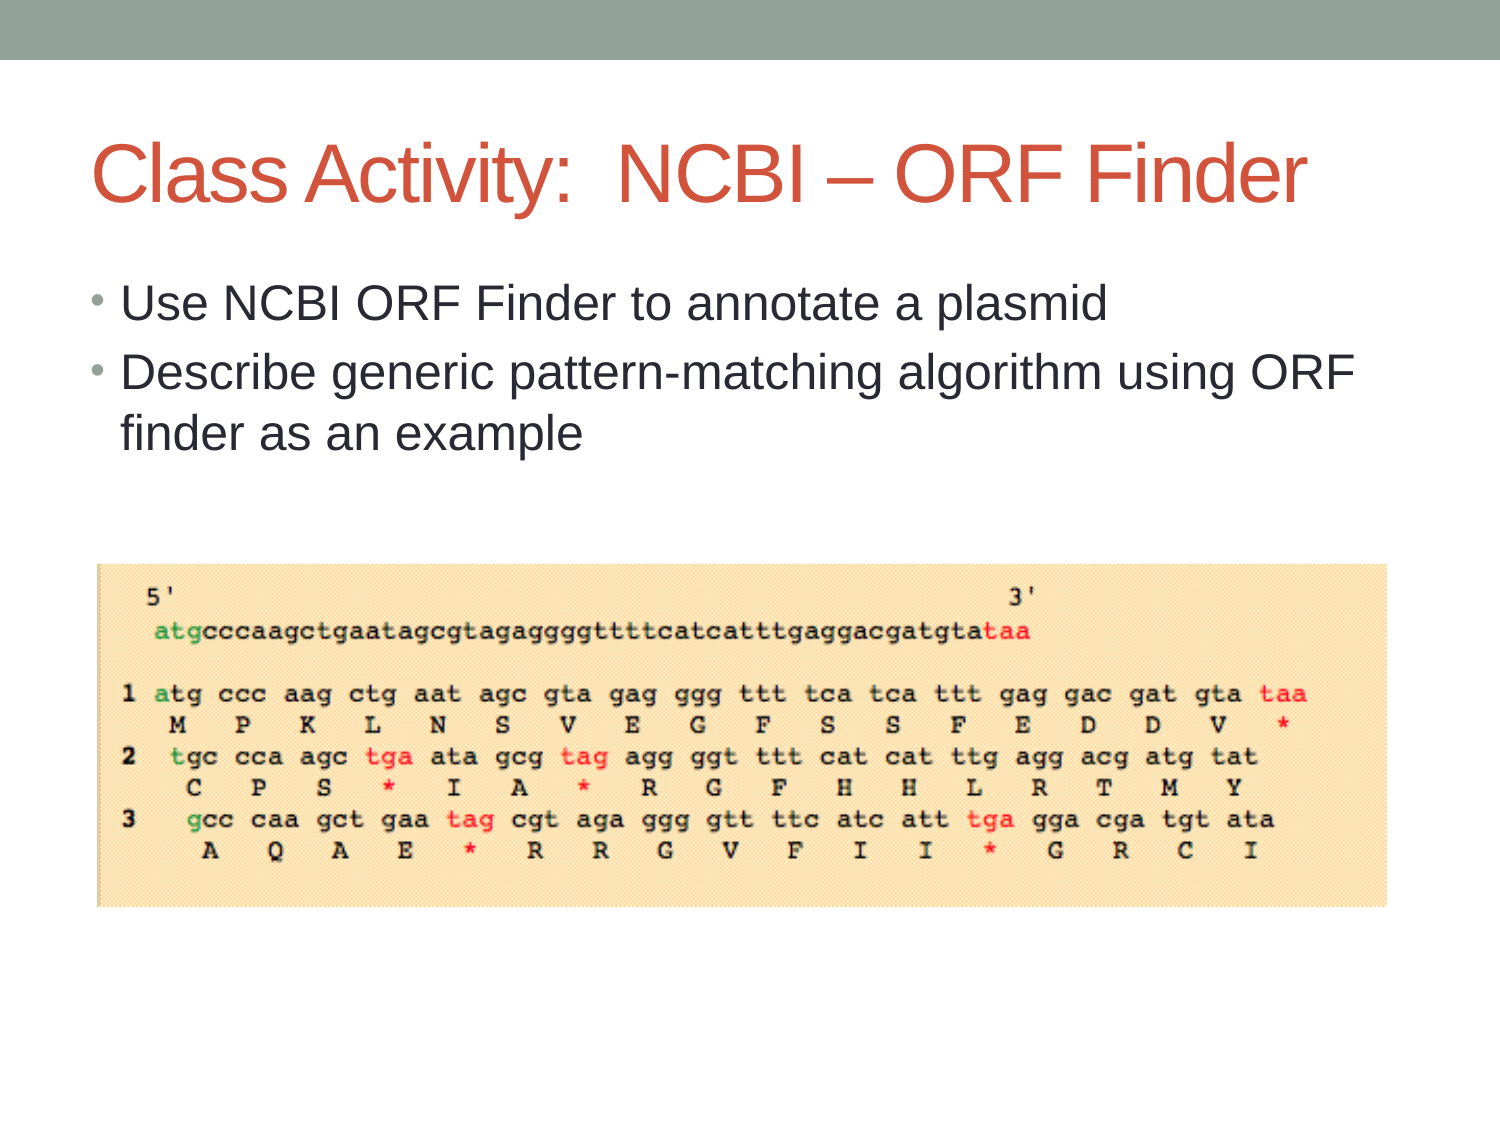

# Class Activity: NCBI – ORF Finder
Use NCBI ORF Finder to annotate a plasmid
Describe generic pattern-matching algorithm using ORF finder as an example